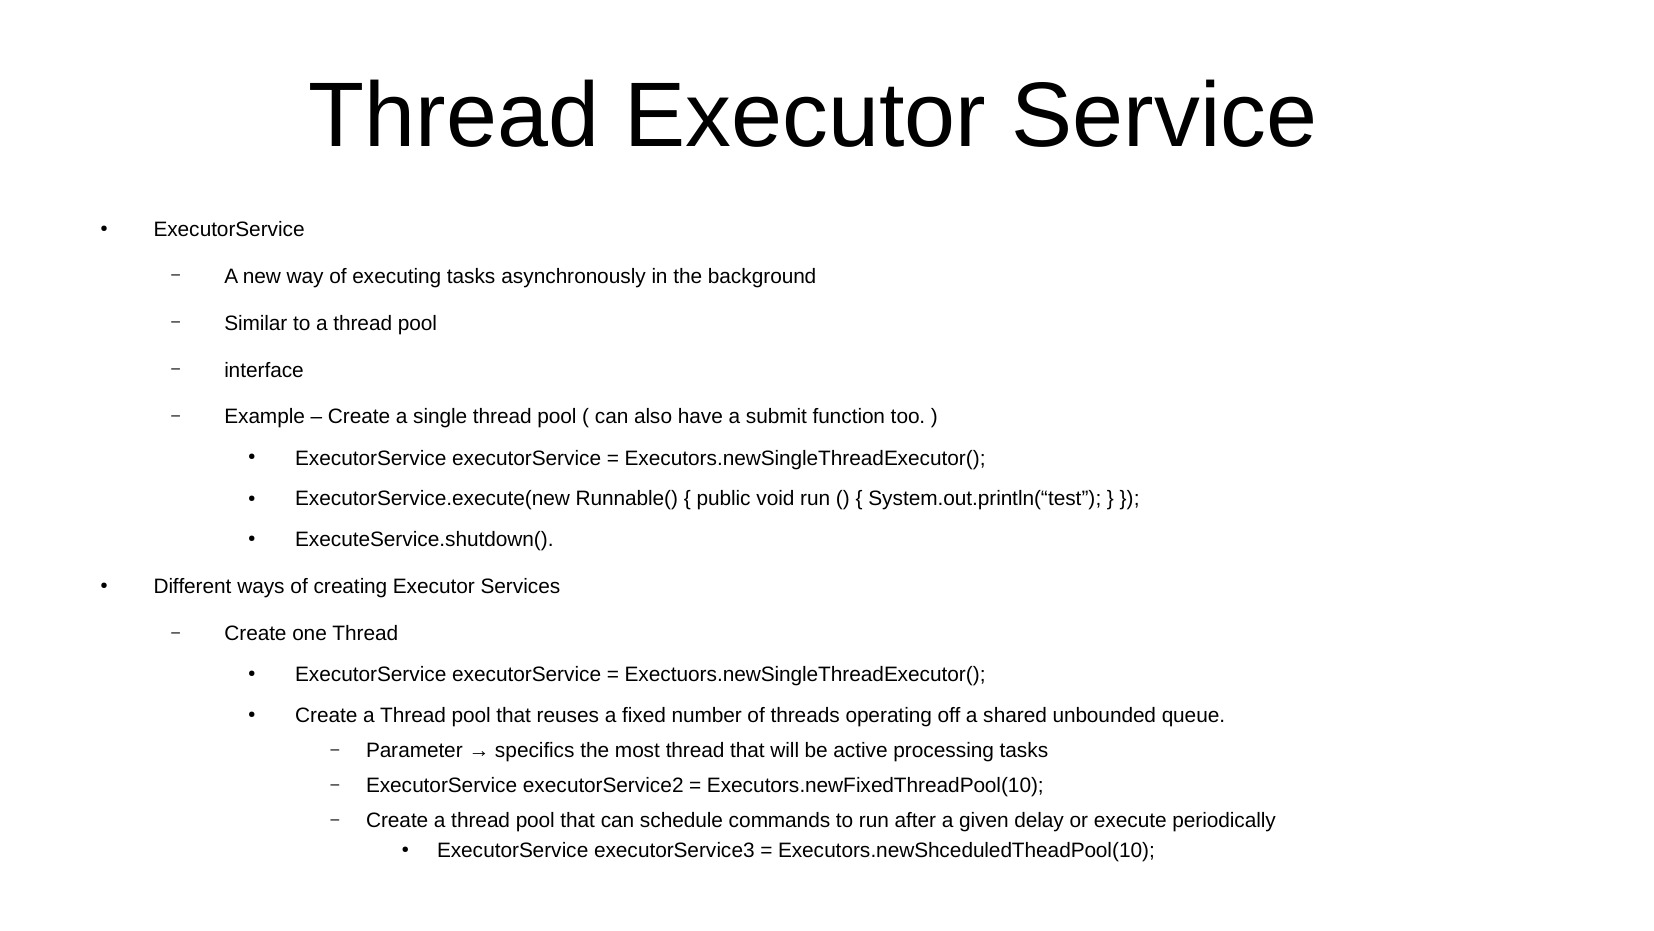

# Thread Executor Service
ExecutorService
A new way of executing tasks asynchronously in the background
Similar to a thread pool
interface
Example – Create a single thread pool ( can also have a submit function too. )
ExecutorService executorService = Executors.newSingleThreadExecutor();
ExecutorService.execute(new Runnable() { public void run () { System.out.println(“test”); } });
ExecuteService.shutdown().
Different ways of creating Executor Services
Create one Thread
ExecutorService executorService = Exectuors.newSingleThreadExecutor();
Create a Thread pool that reuses a fixed number of threads operating off a shared unbounded queue.
Parameter → specifics the most thread that will be active processing tasks
ExecutorService executorService2 = Executors.newFixedThreadPool(10);
Create a thread pool that can schedule commands to run after a given delay or execute periodically
ExecutorService executorService3 = Executors.newShceduledTheadPool(10);